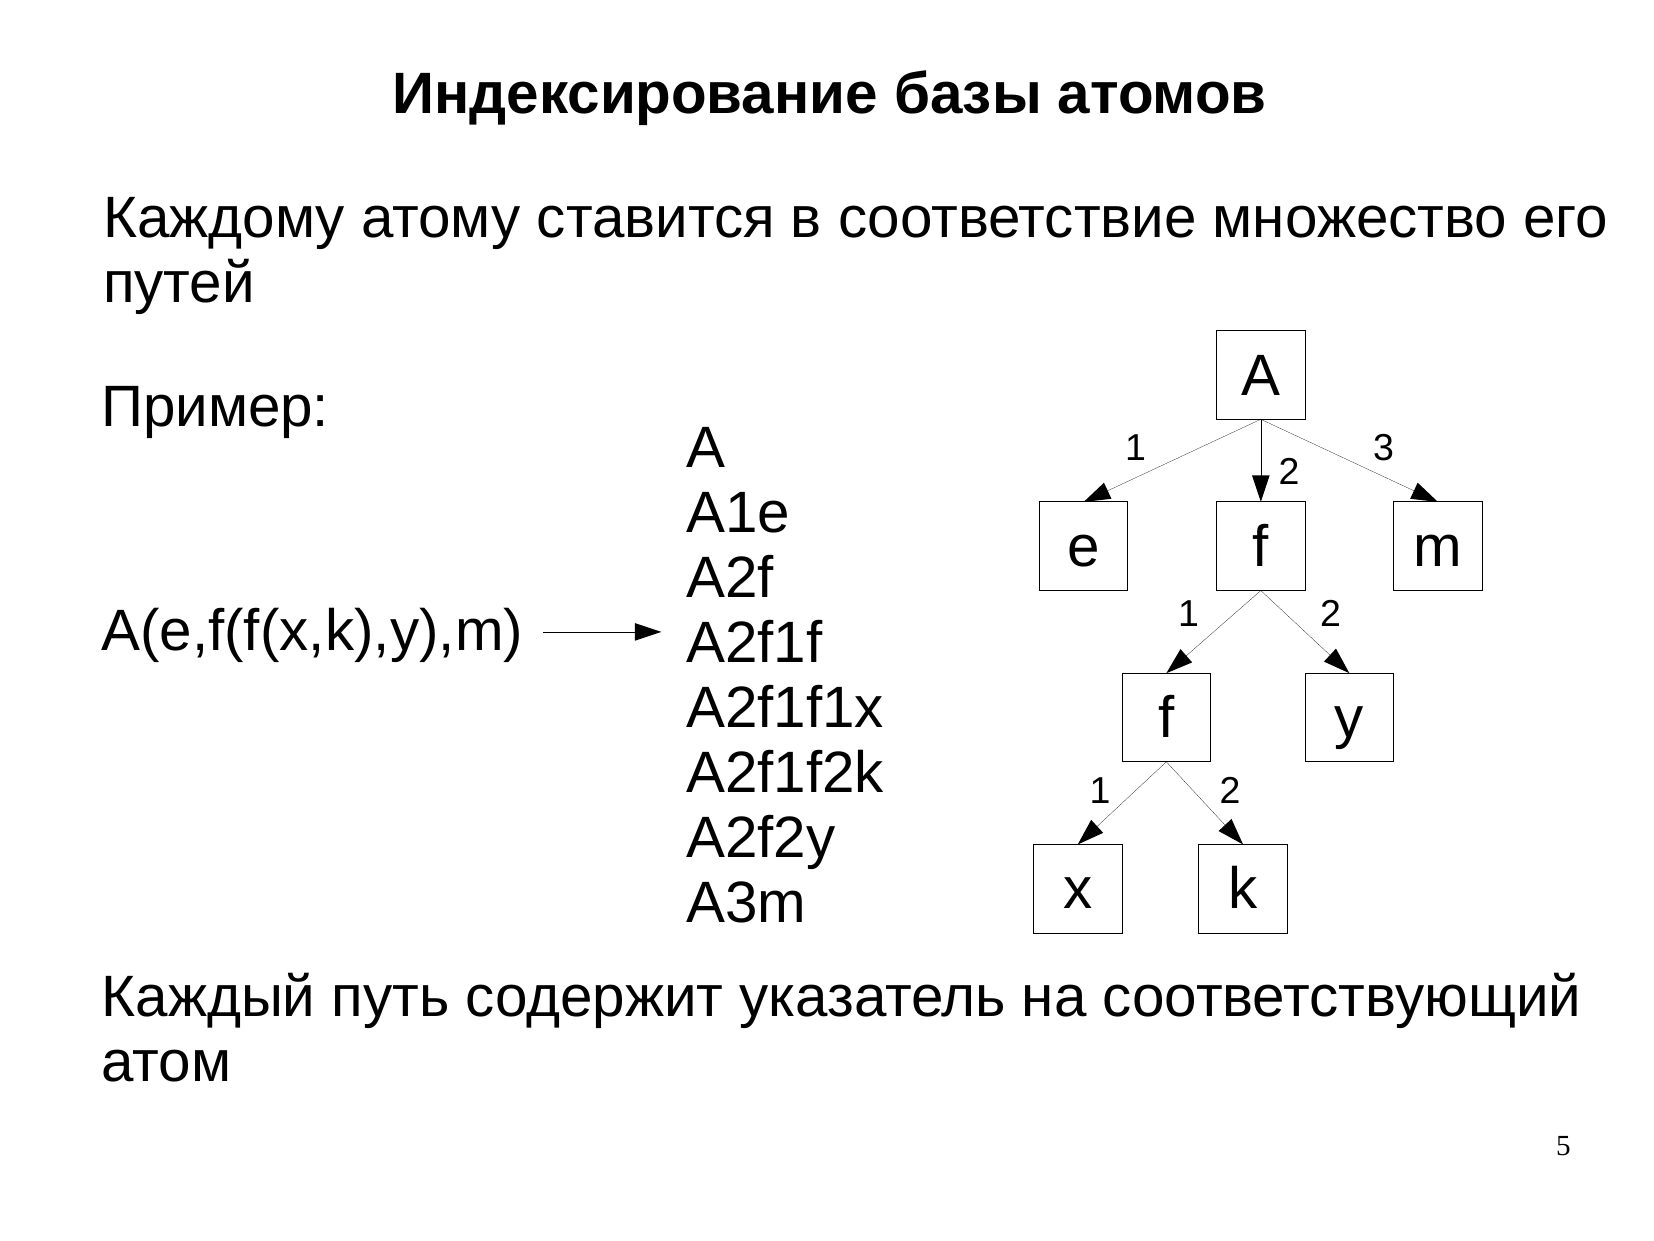

Индексирование базы атомов
Каждому атому ставится в соответствие множество его
путей
A
Пример:
A
A1e
A2f
A2f1f
A2f1f1x
A2f1f2k
A2f2y
A3m
1
3
2
e
f
m
2
1
A(e,f(f(x,k),y),m)
f
y
1
2
x
k
Каждый путь содержит указатель на соответствующий
атом
5